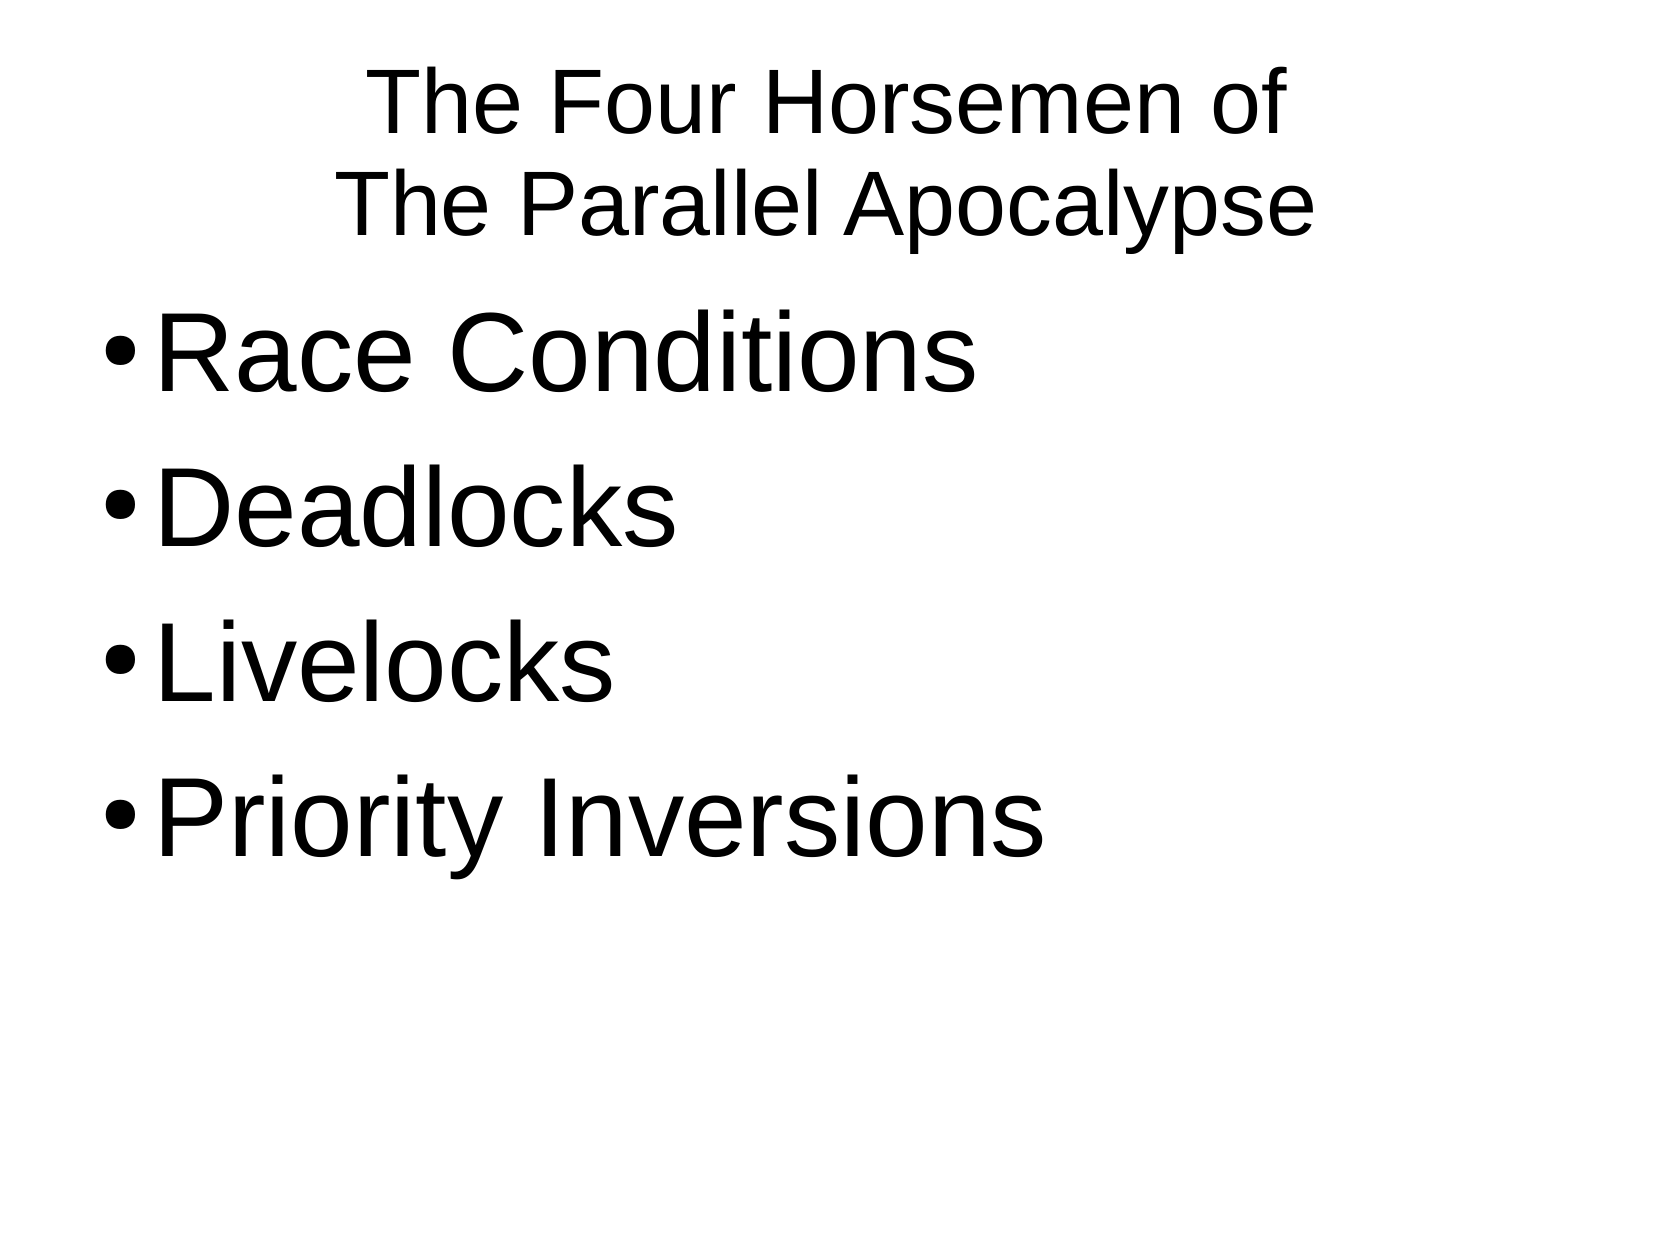

# The Four Horsemen of The Parallel Apocalypse
Race Conditions
Deadlocks
Livelocks
Priority Inversions